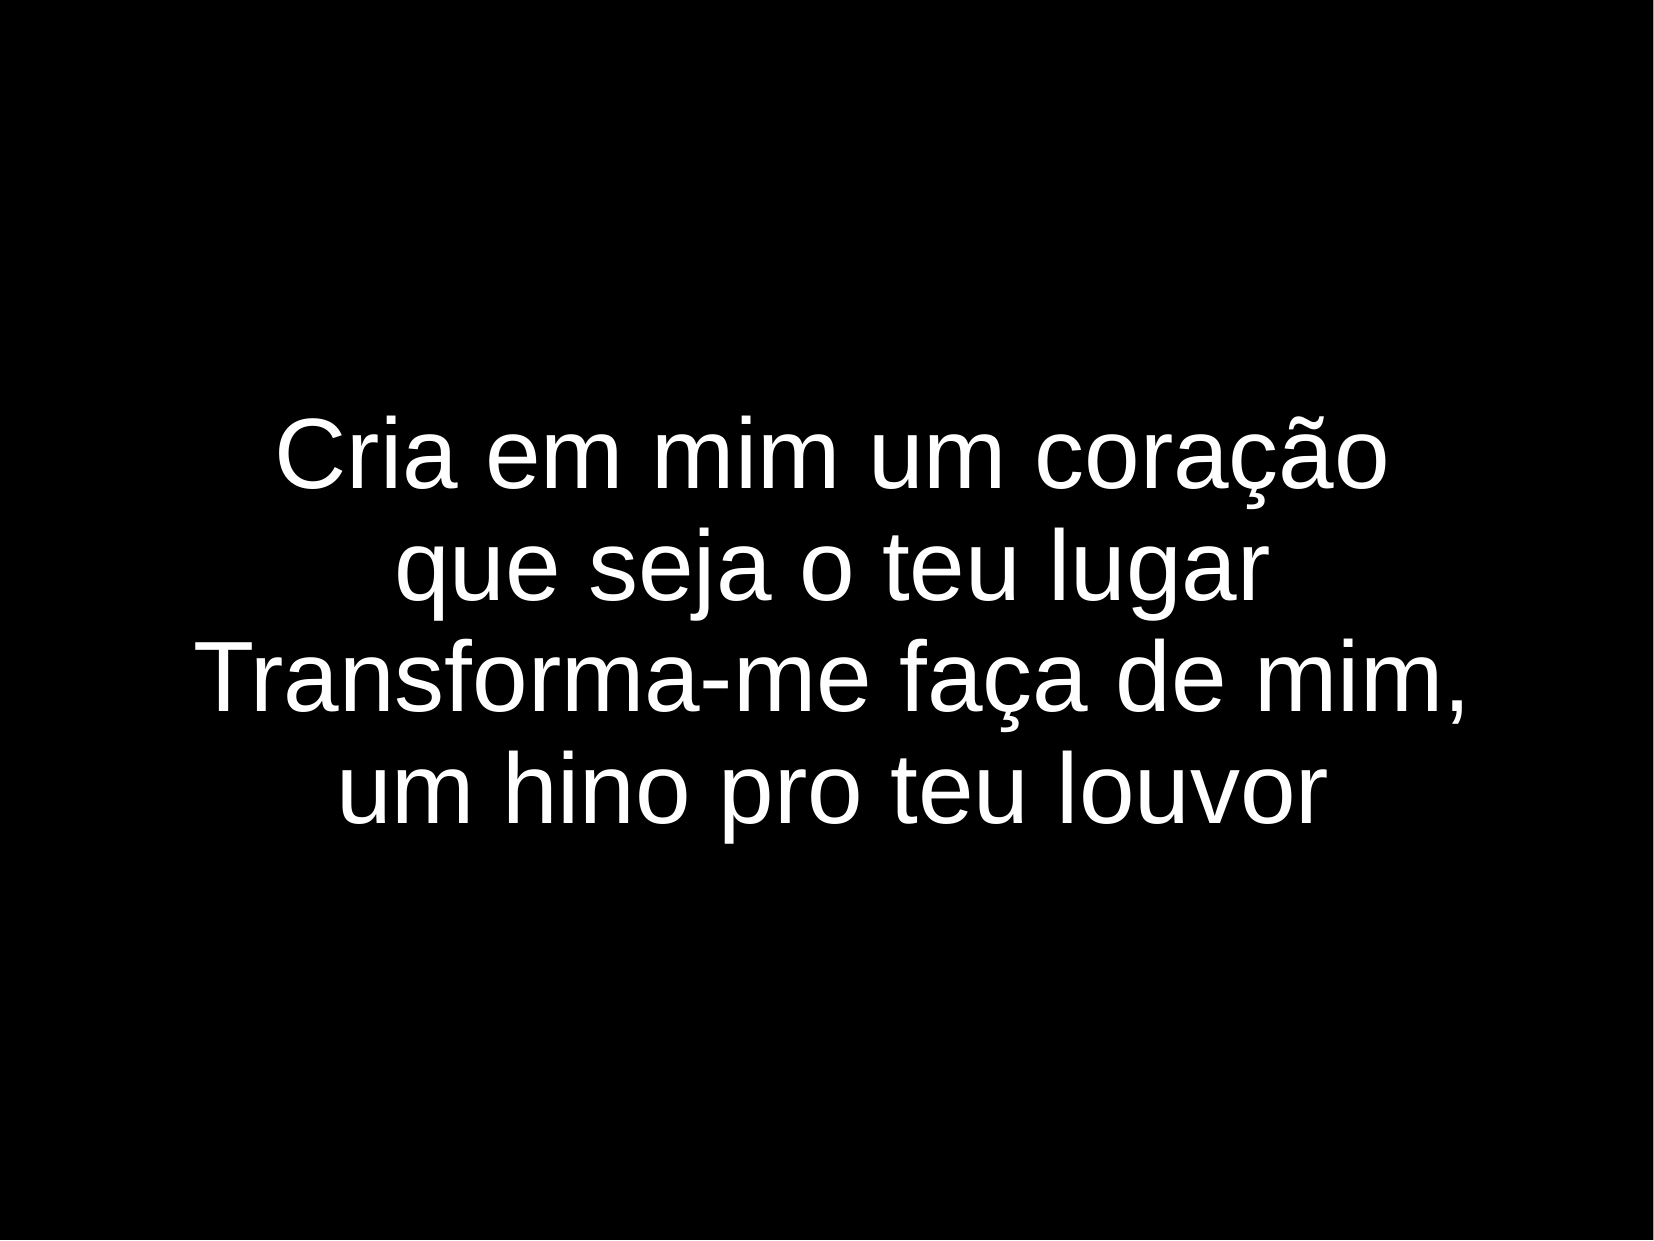

# Cria em mim um coração
que seja o teu lugar
Transforma-me faça de mim,
um hino pro teu louvor